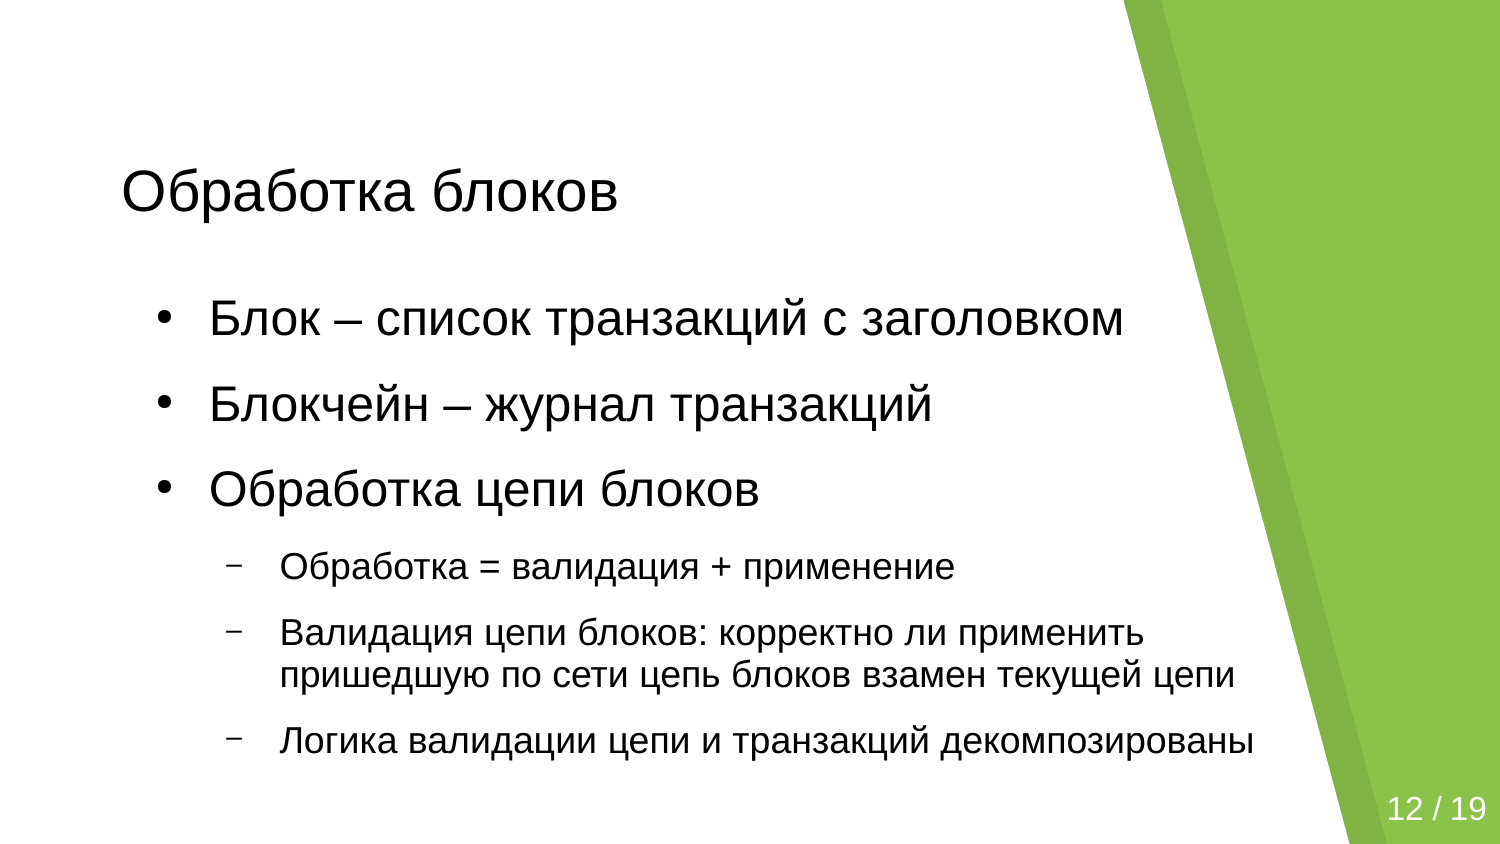

# Обработка блоков
Блок – список транзакций с заголовком
Блокчейн – журнал транзакций
Обработка цепи блоков
Обработка = валидация + применение
Валидация цепи блоков: корректно ли применить пришедшую по сети цепь блоков взамен текущей цепи
Логика валидации цепи и транзакций декомпозированы